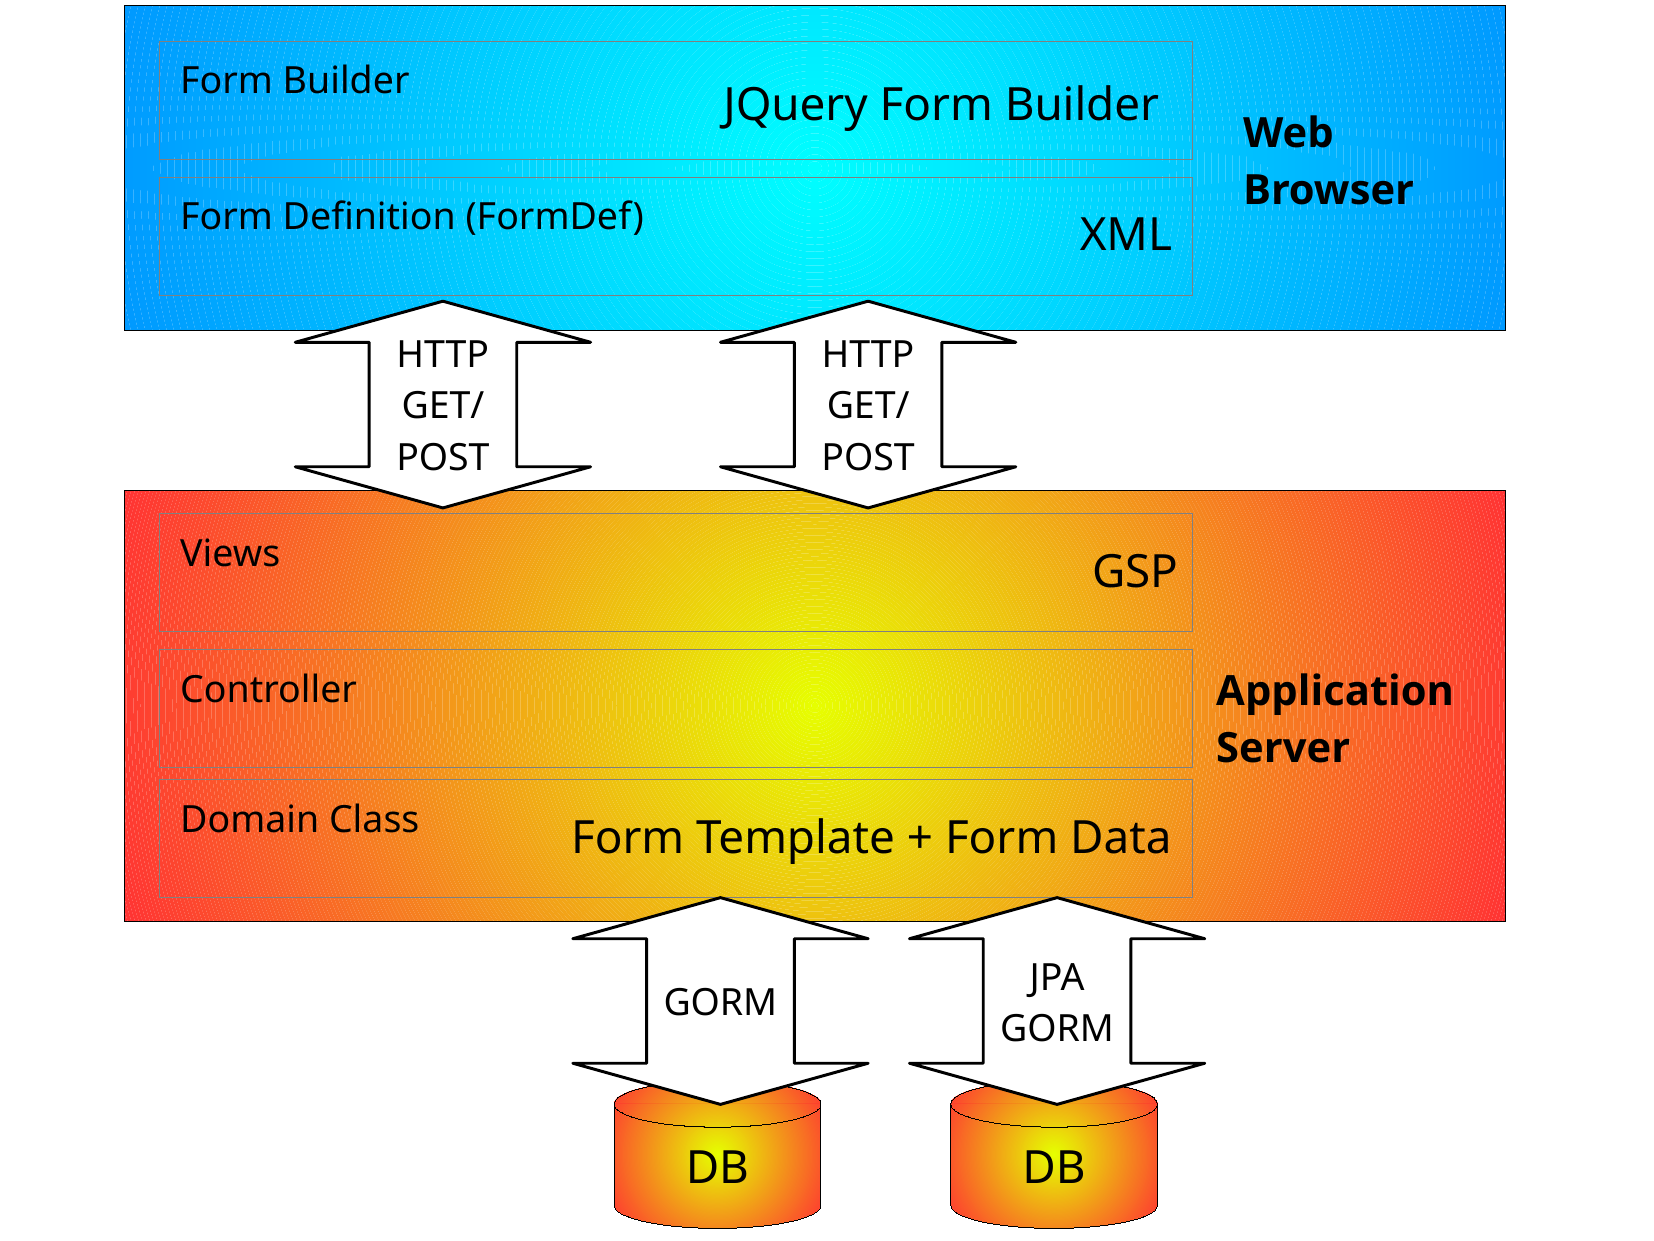

Form Builder
JQuery Form Builder
Web Browser
Form Definition (FormDef)
XML
HTTP
GET/
POST
HTTP
GET/
POST
Views
GSP
Controller
Application Server
Domain Class
Form Template + Form Data
GORM
GORM
JPA
GORM
DB
DB
DB